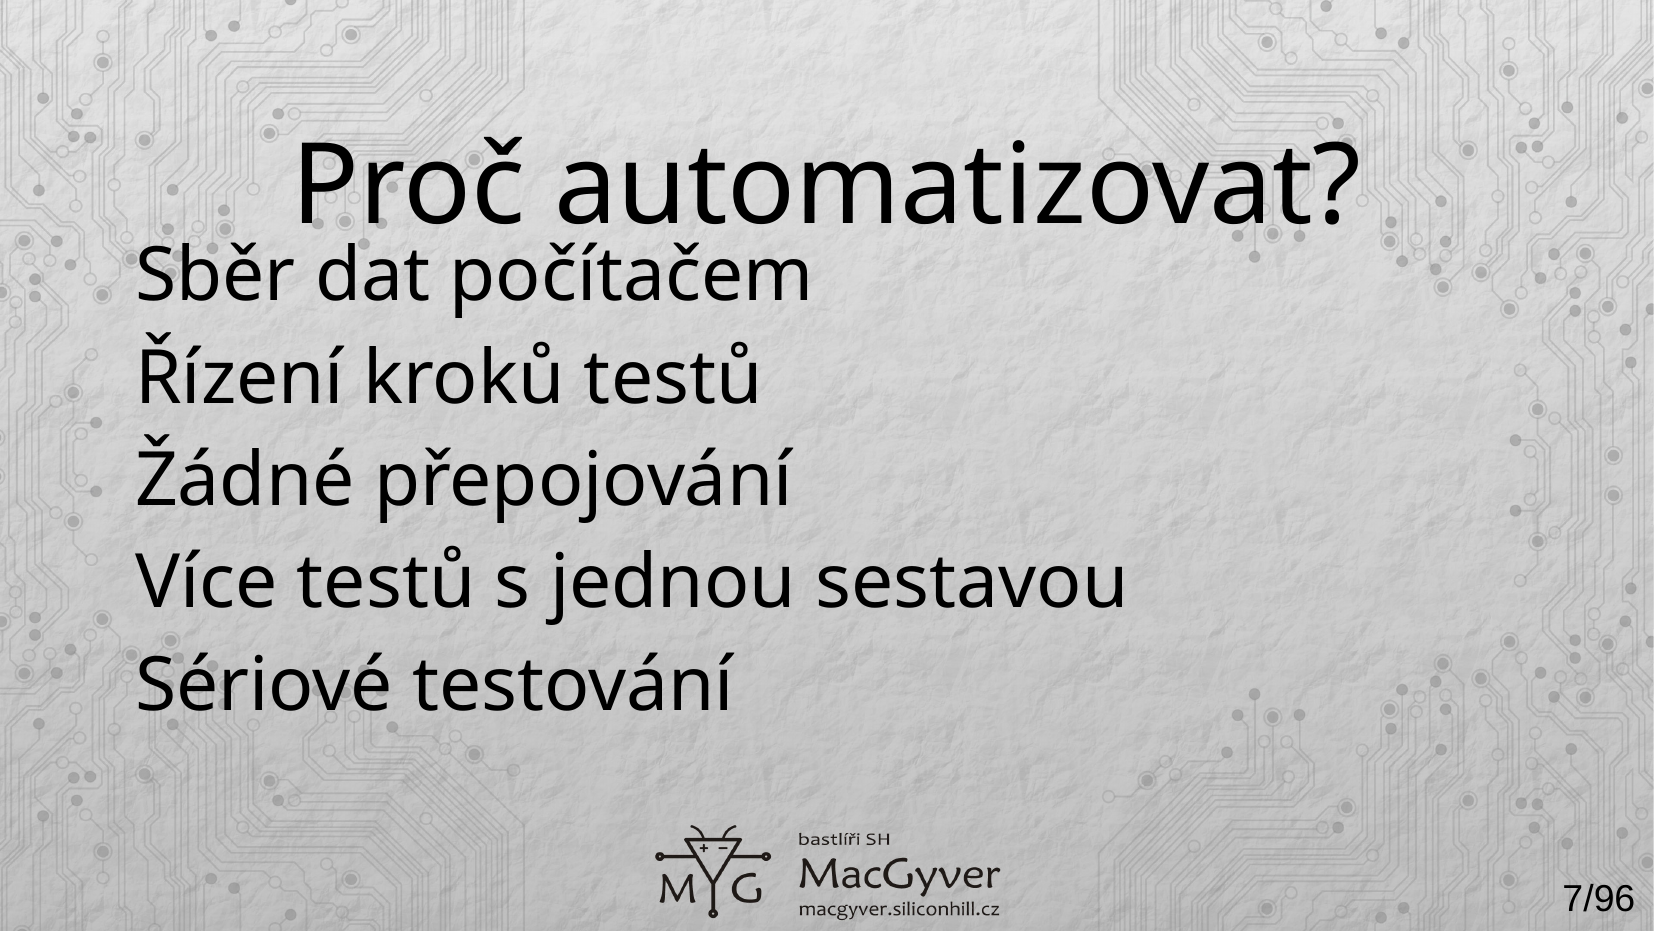

# Proč automatizovat?
Sběr dat počítačem
Řízení kroků testů
Žádné přepojování
Více testů s jednou sestavou
Sériové testování